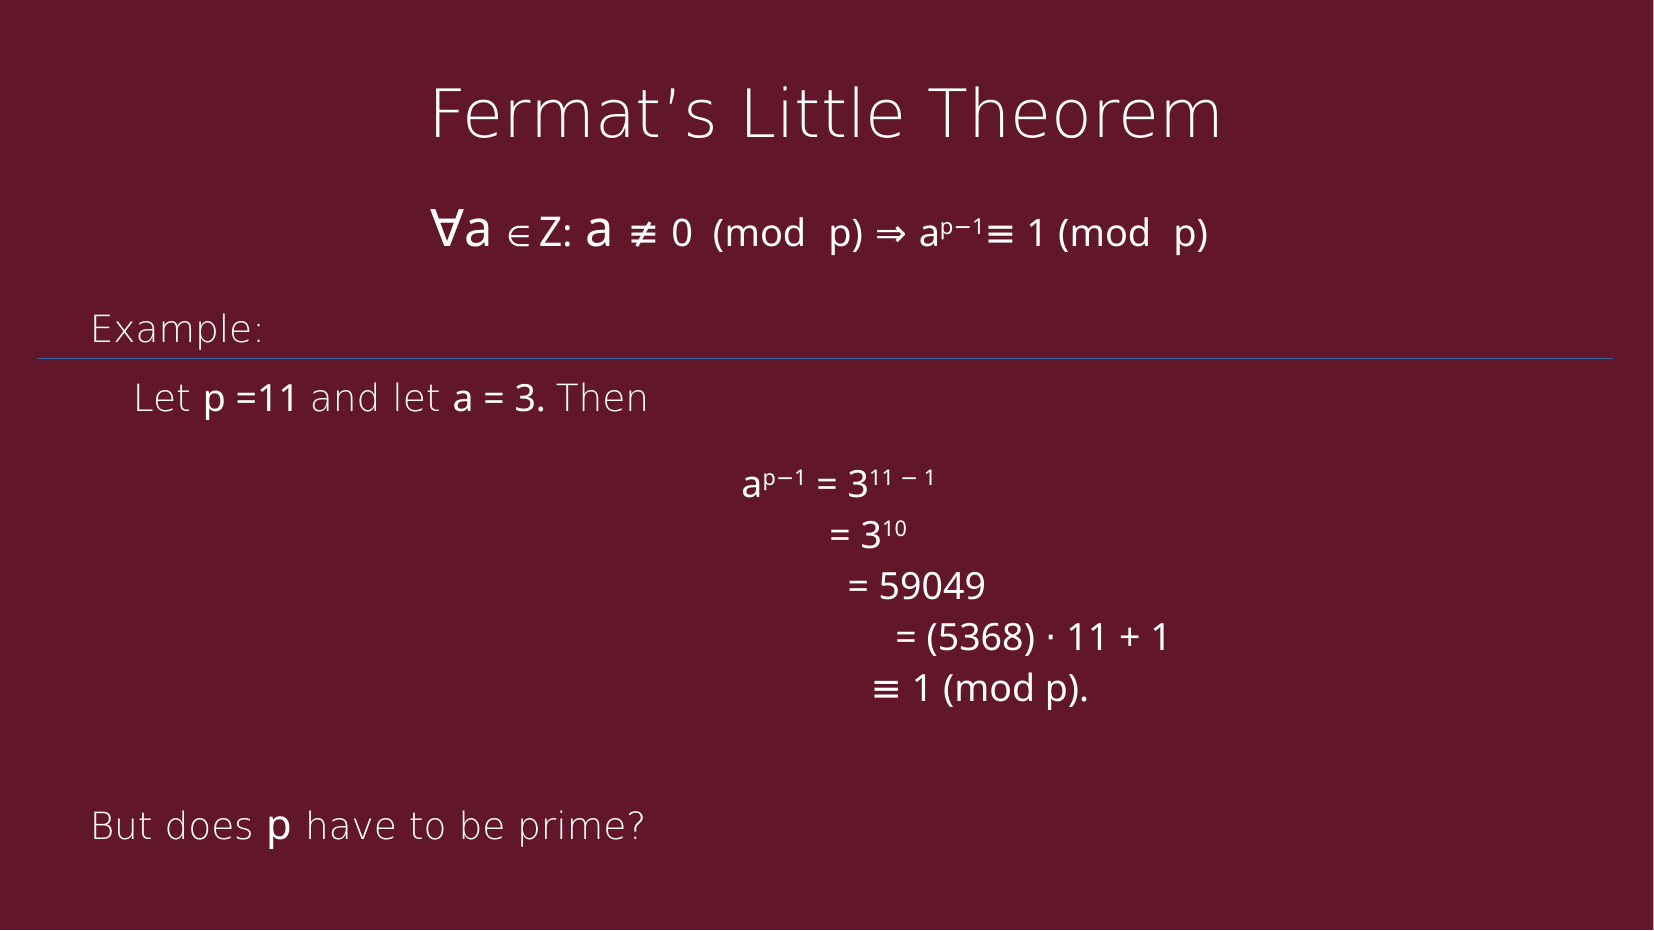

# Fermat’s Little Theorem
∀a ∈ Z: a ≢ 0 (mod p) ⇒ ap−1≡ 1 (mod p)
Example:
Let p =11 and let a = 3. Then
ap−1 = 311 − 1
 = 310
 = 59049
 = (5368) ⋅ 11 + 1
 ≡ 1 (mod p).
But does p have to be prime?